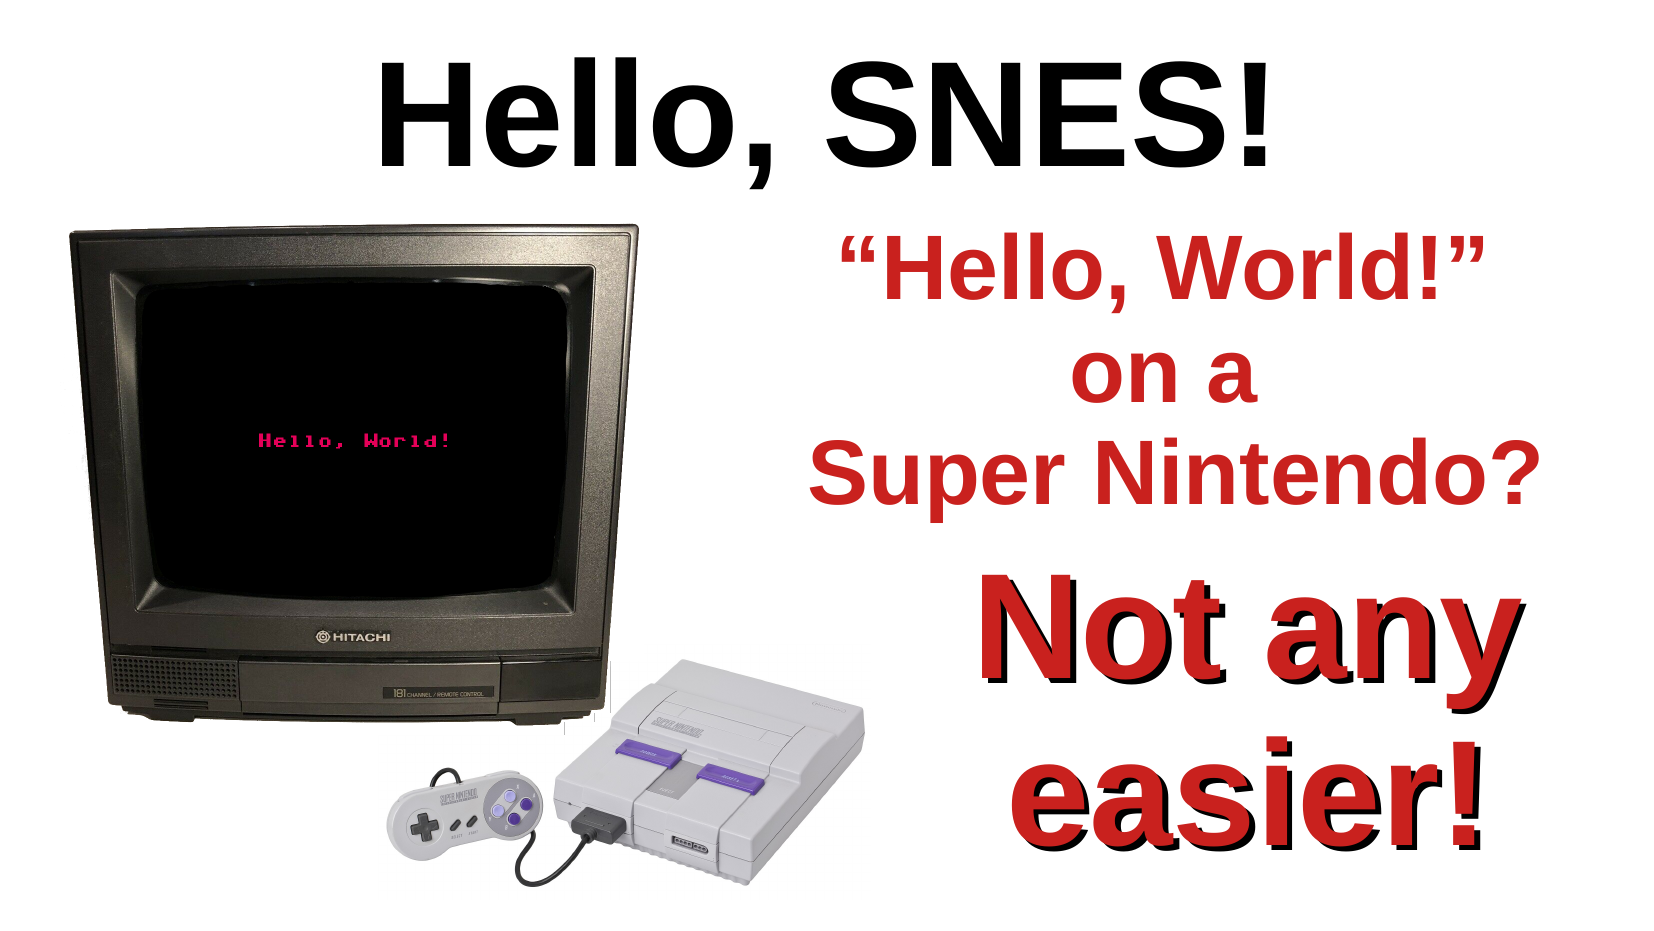

# Hello, SNES!
“Hello, World!”
on a
 Super Nintendo?
Not any
easier!
Not any
easier!